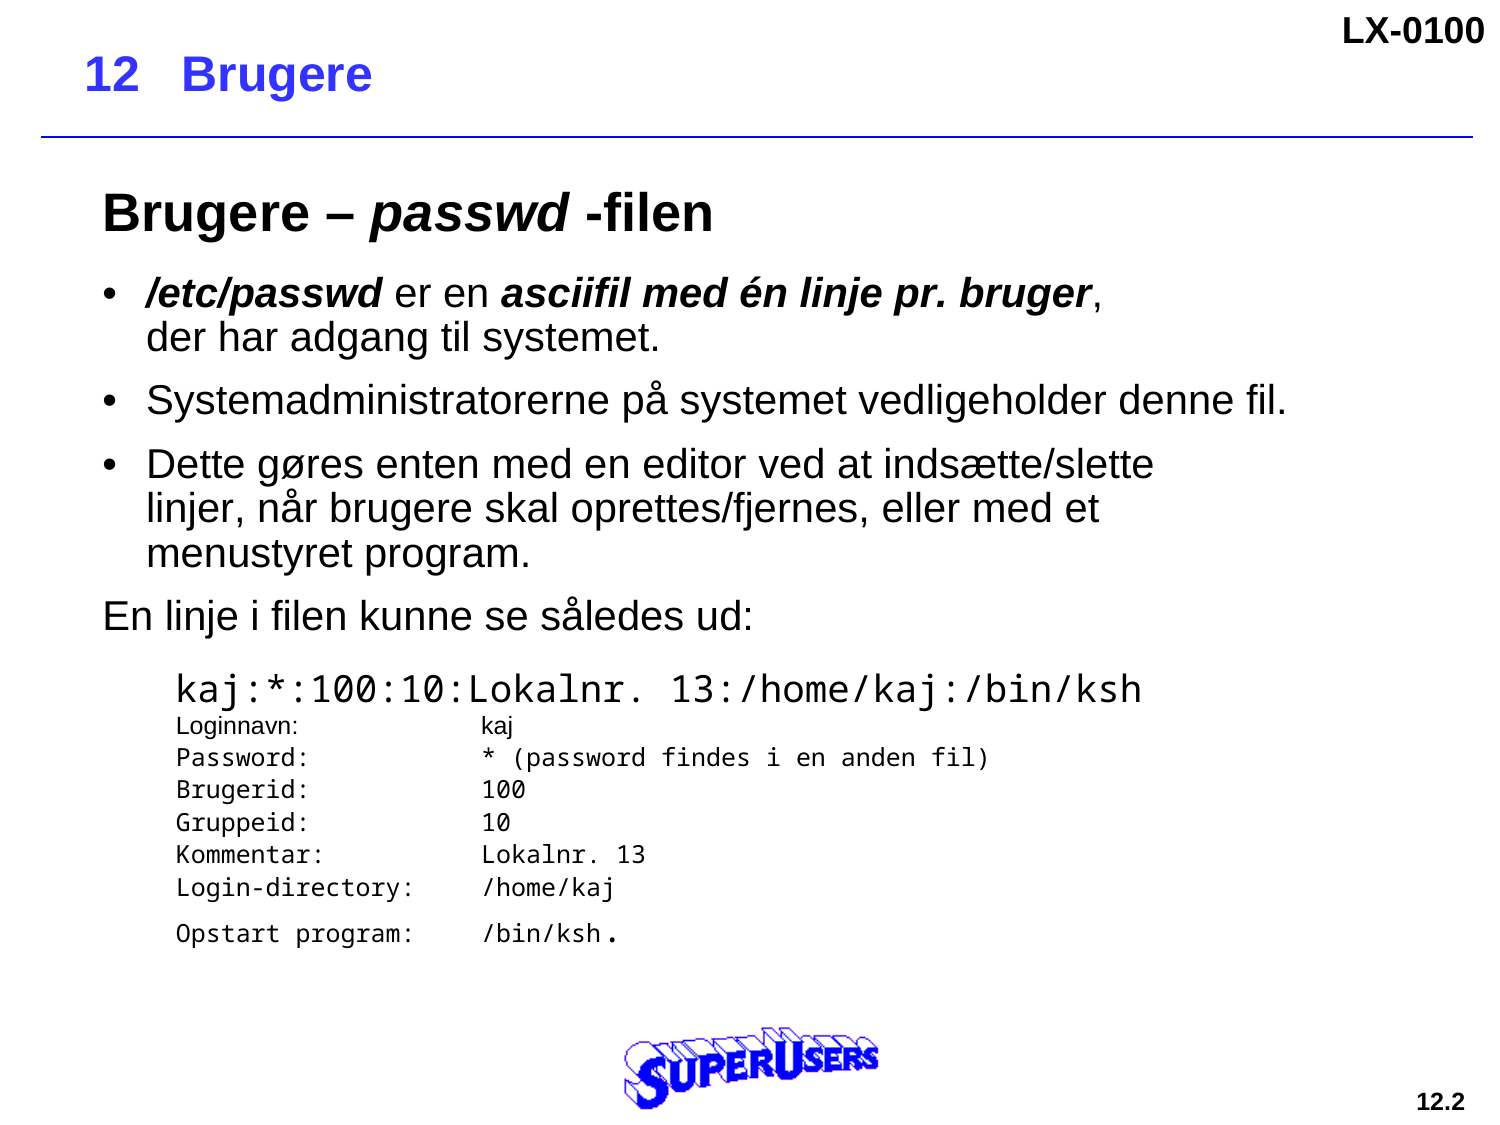

# 12 Brugere
Brugere – passwd -filen
/etc/passwd er en asciifil med én linje pr. bruger,
der har adgang til systemet.
Systemadministratorerne på systemet vedligeholder denne fil.
Dette gøres enten med en editor ved at indsætte/slette
linjer, når brugere skal oprettes/fjernes, eller med et
menustyret program.
En linje i filen kunne se således ud:
 	kaj:*:100:10:Lokalnr. 13:/home/kaj:/bin/ksh
Loginnavn:		kaj
Password:		* (password findes i en anden fil)
Brugerid:		100
Gruppeid:		10
Kommentar:		Lokalnr. 13
Login‑directory:	/home/kaj
Opstart program:	/bin/ksh.